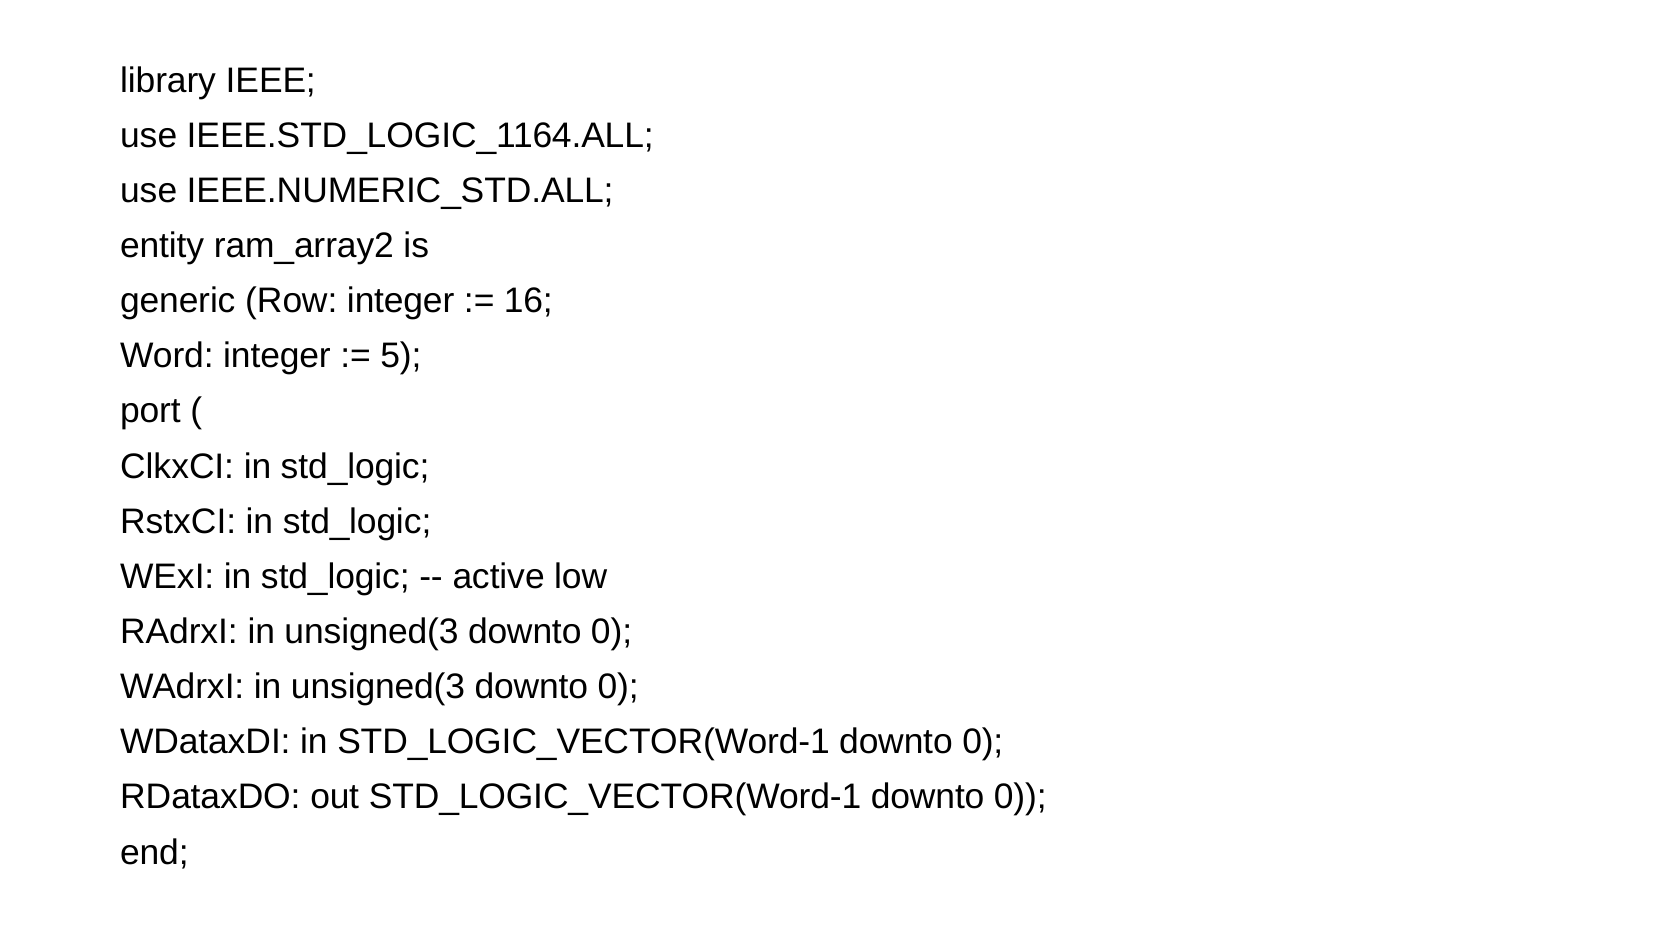

# library IEEE;
use IEEE.STD_LOGIC_1164.ALL;
use IEEE.NUMERIC_STD.ALL;
entity ram_array2 is
generic (Row: integer := 16;
Word: integer := 5);
port (
ClkxCI: in std_logic;
RstxCI: in std_logic;
WExI: in std_logic; -- active low
RAdrxI: in unsigned(3 downto 0);
WAdrxI: in unsigned(3 downto 0);
WDataxDI: in STD_LOGIC_VECTOR(Word-1 downto 0);
RDataxDO: out STD_LOGIC_VECTOR(Word-1 downto 0));
end;